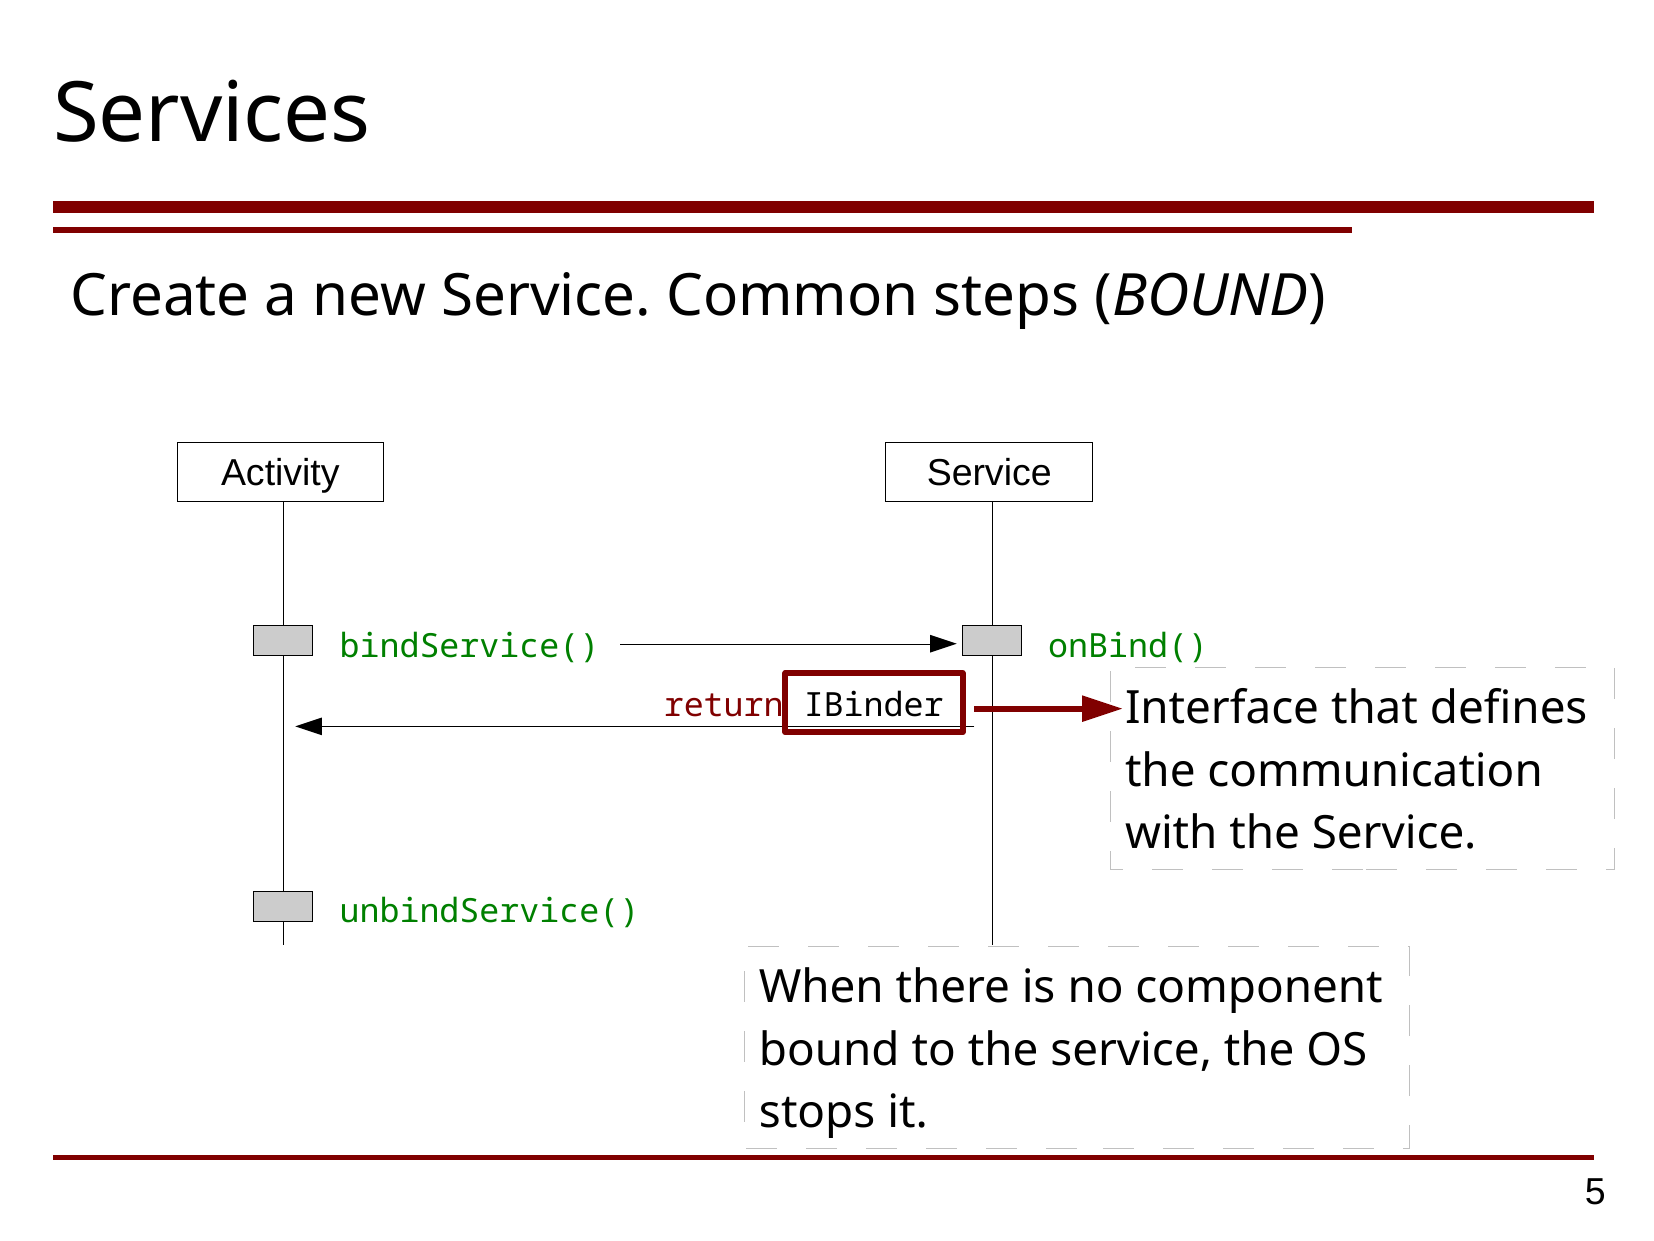

# Services
Create a new Service. Common steps (BOUND)
Activity
Service
bindService()
onBind()
Interface that defines
the communication
with the Service.
return IBinder
unbindService()
When there is no component
bound to the service, the OS
stops it.